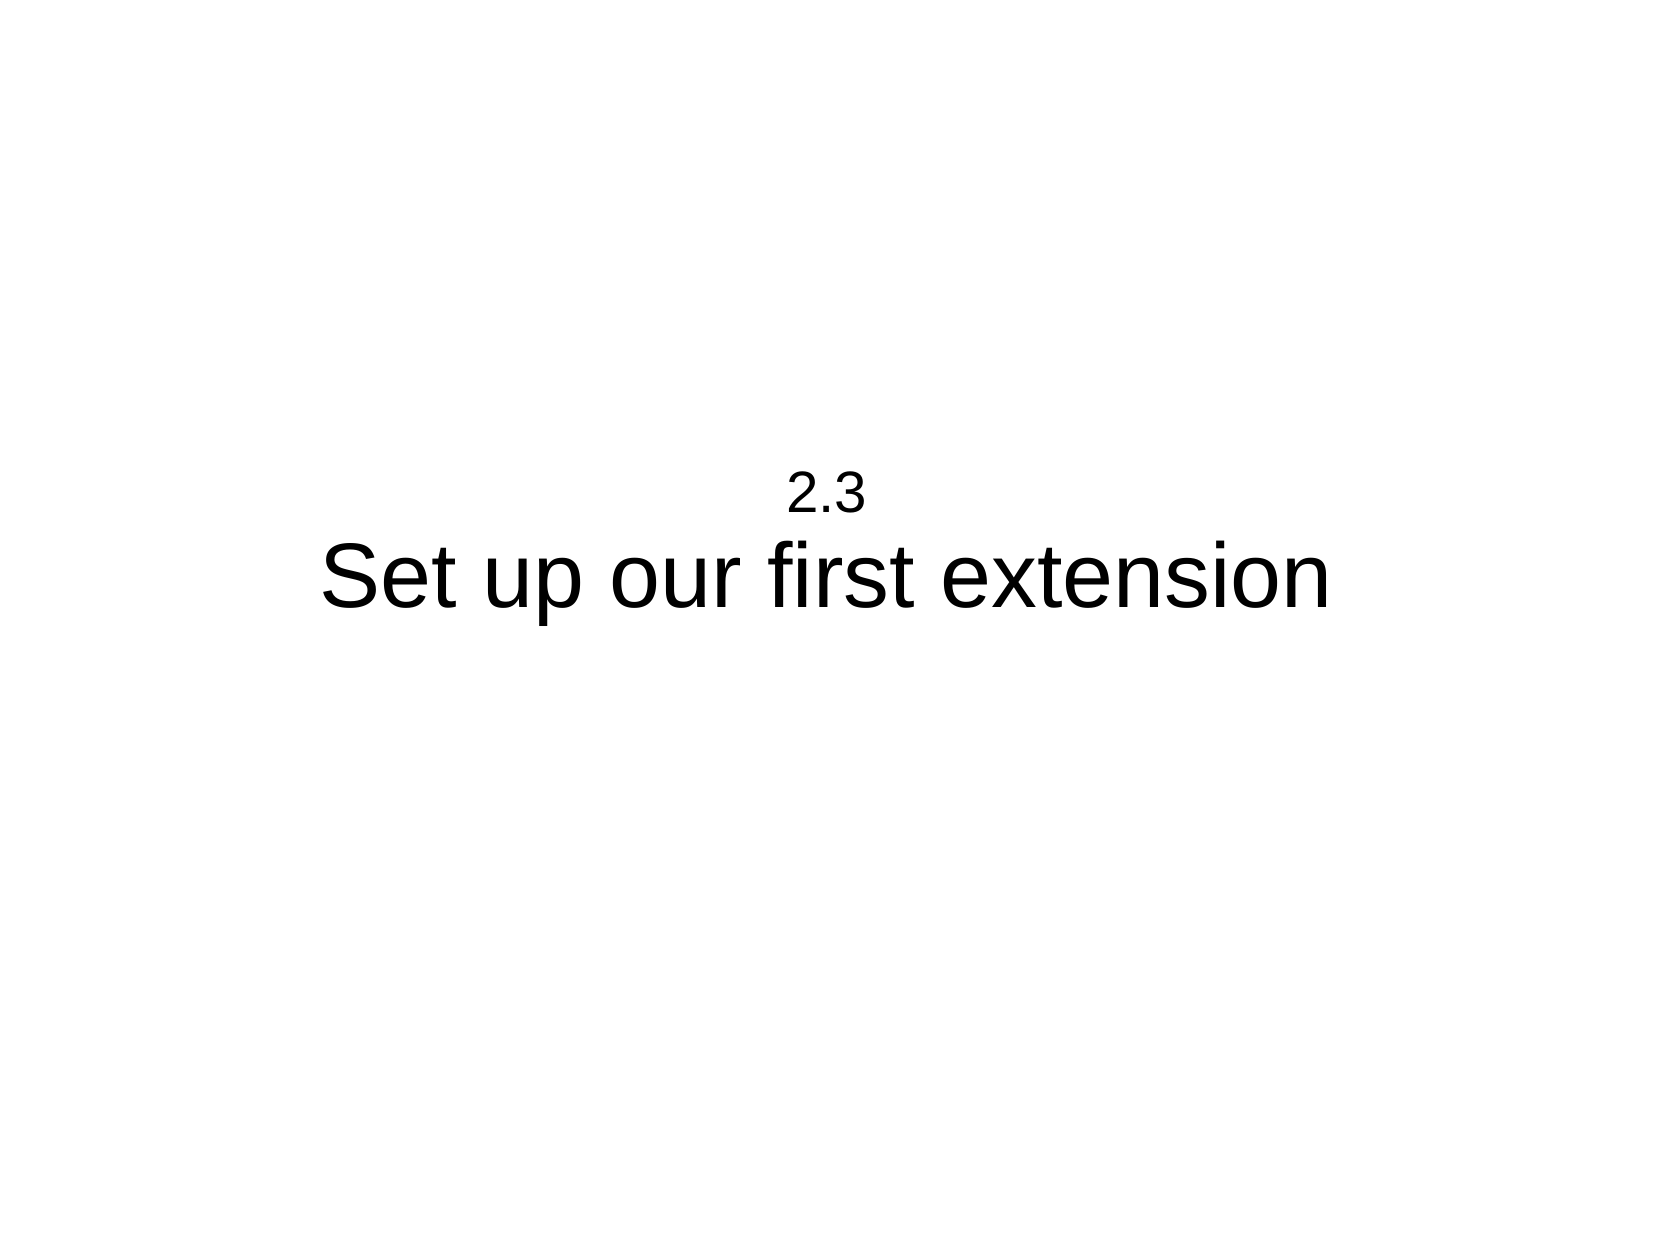

# 2.3 Set up our first extension